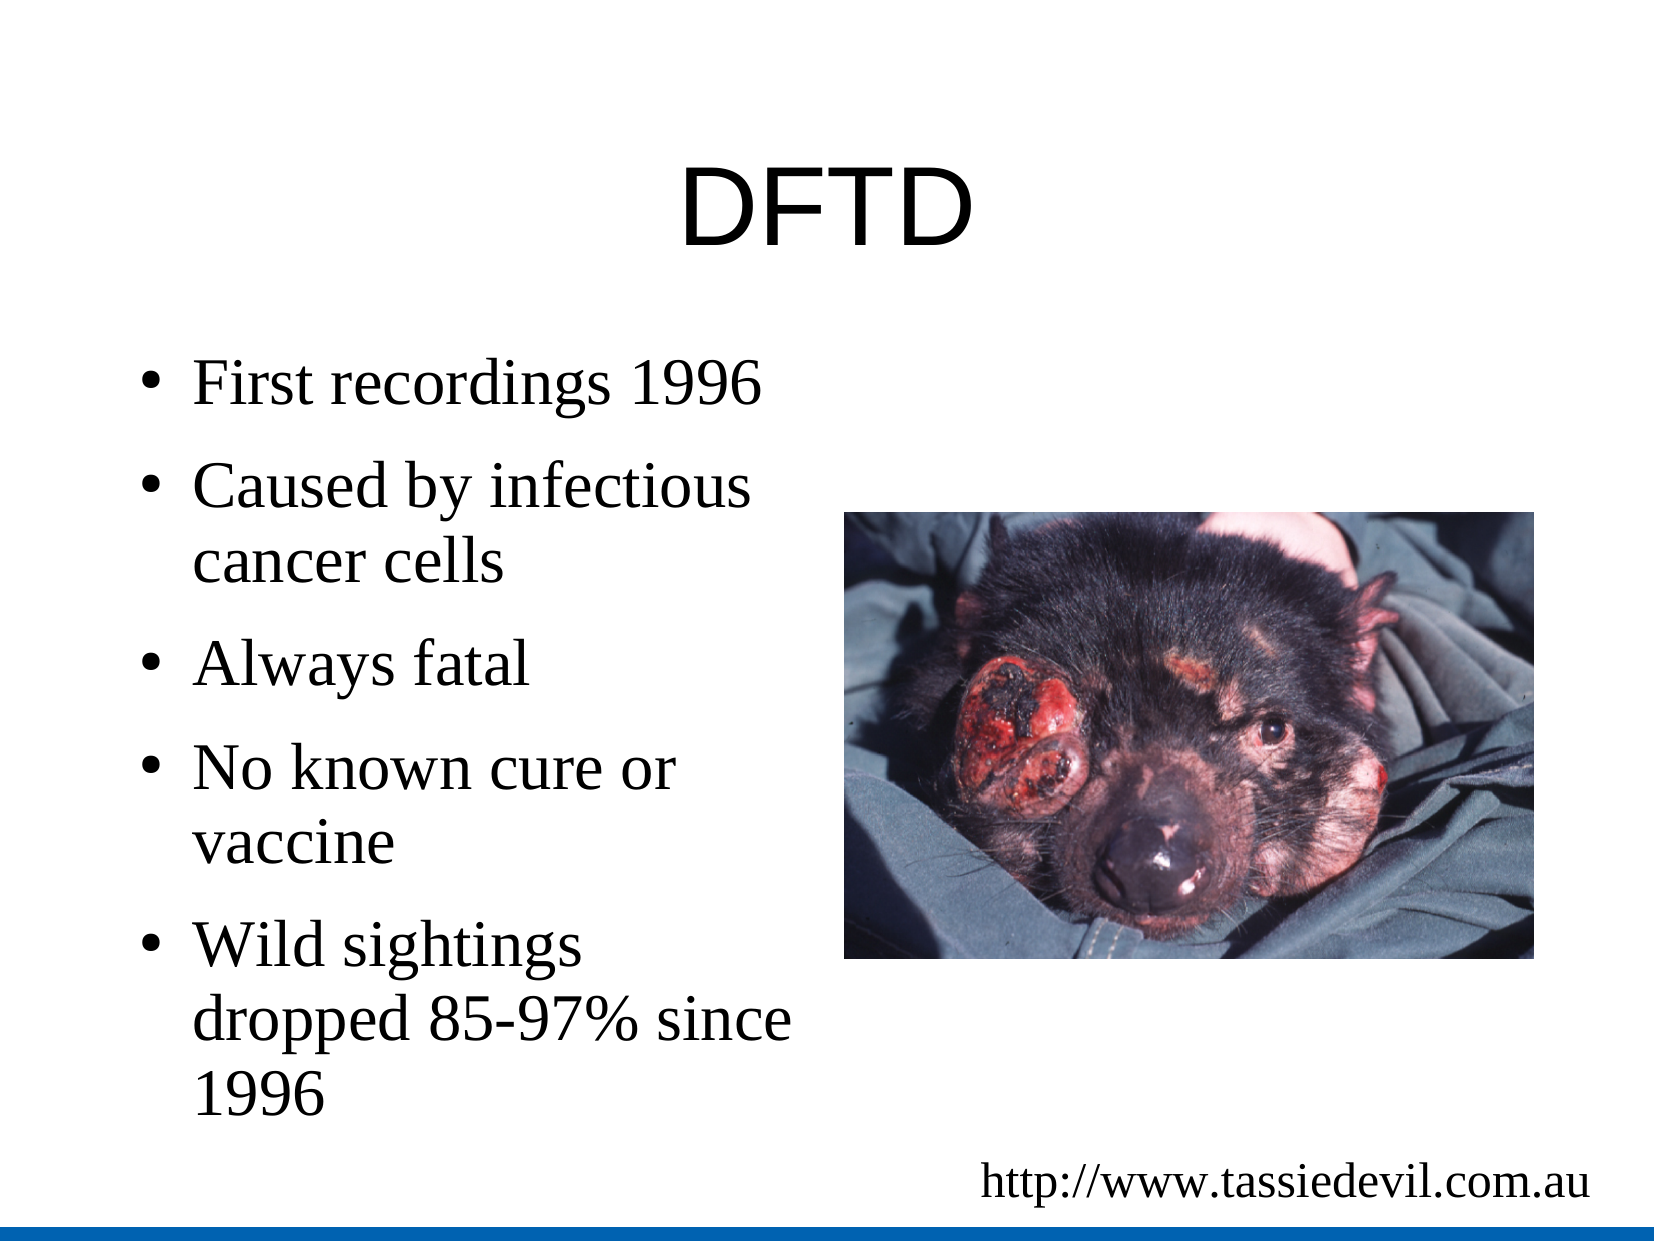

# DFTD
First recordings 1996
Caused by infectious cancer cells
Always fatal
No known cure or vaccine
Wild sightings dropped 85-97% since 1996
http://www.tassiedevil.com.au